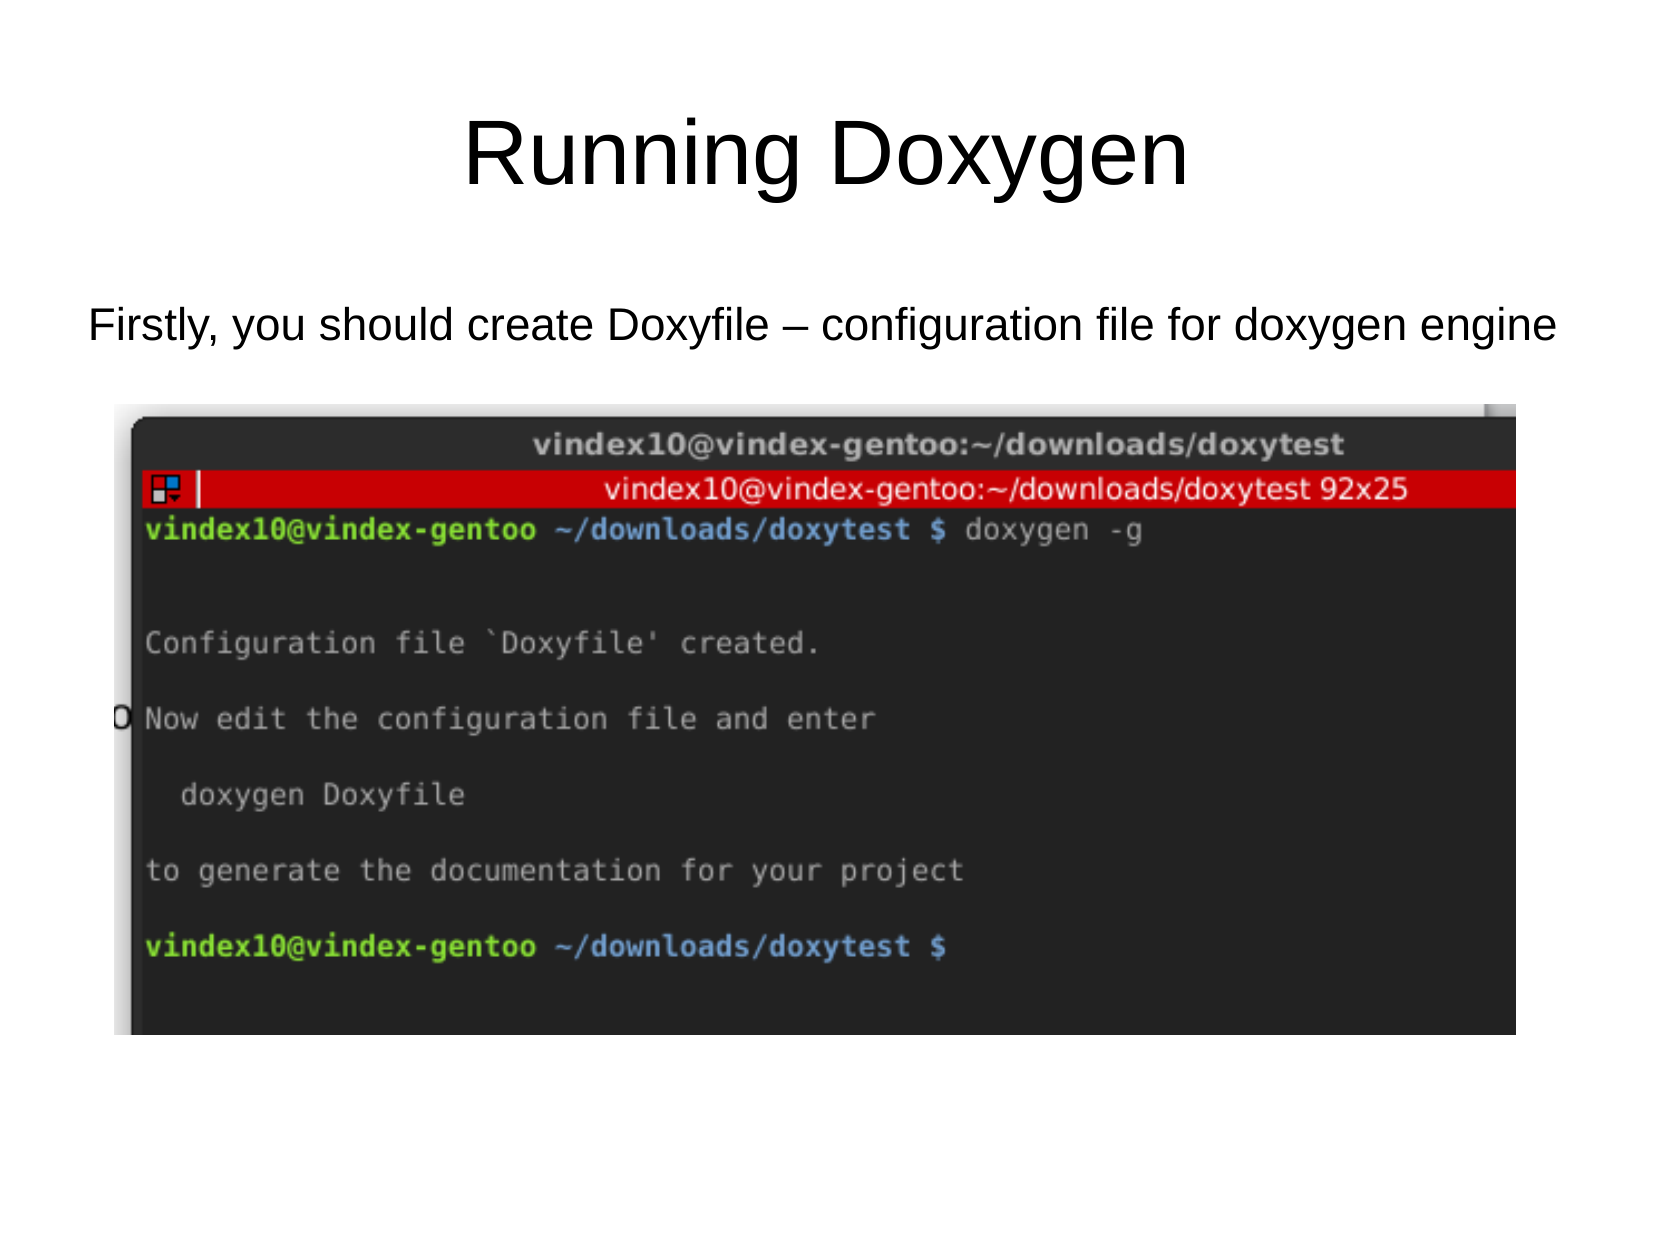

# Running Doxygen
Firstly, you should create Doxyfile – configuration file for doxygen engine